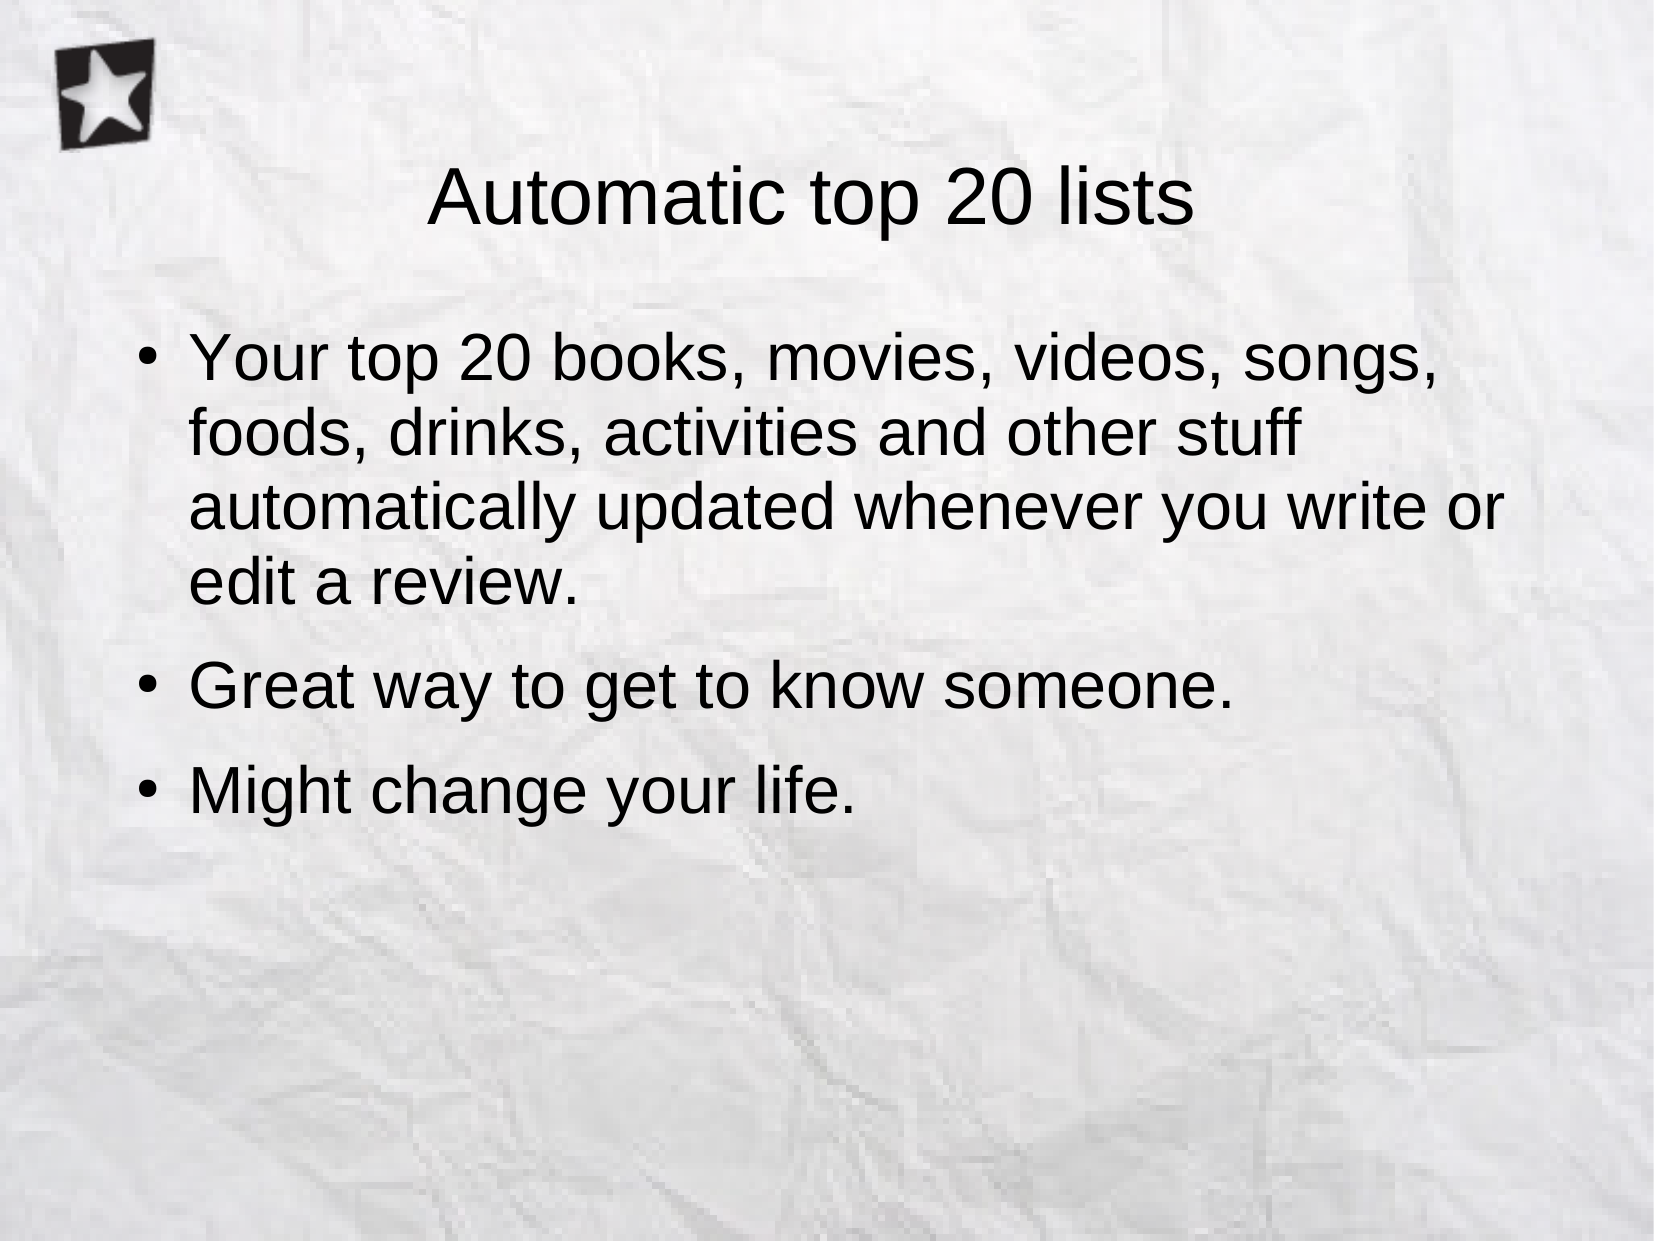

# Automatic top 20 lists
Your top 20 books, movies, videos, songs, foods, drinks, activities and other stuff automatically updated whenever you write or edit a review.
Great way to get to know someone.
Might change your life.